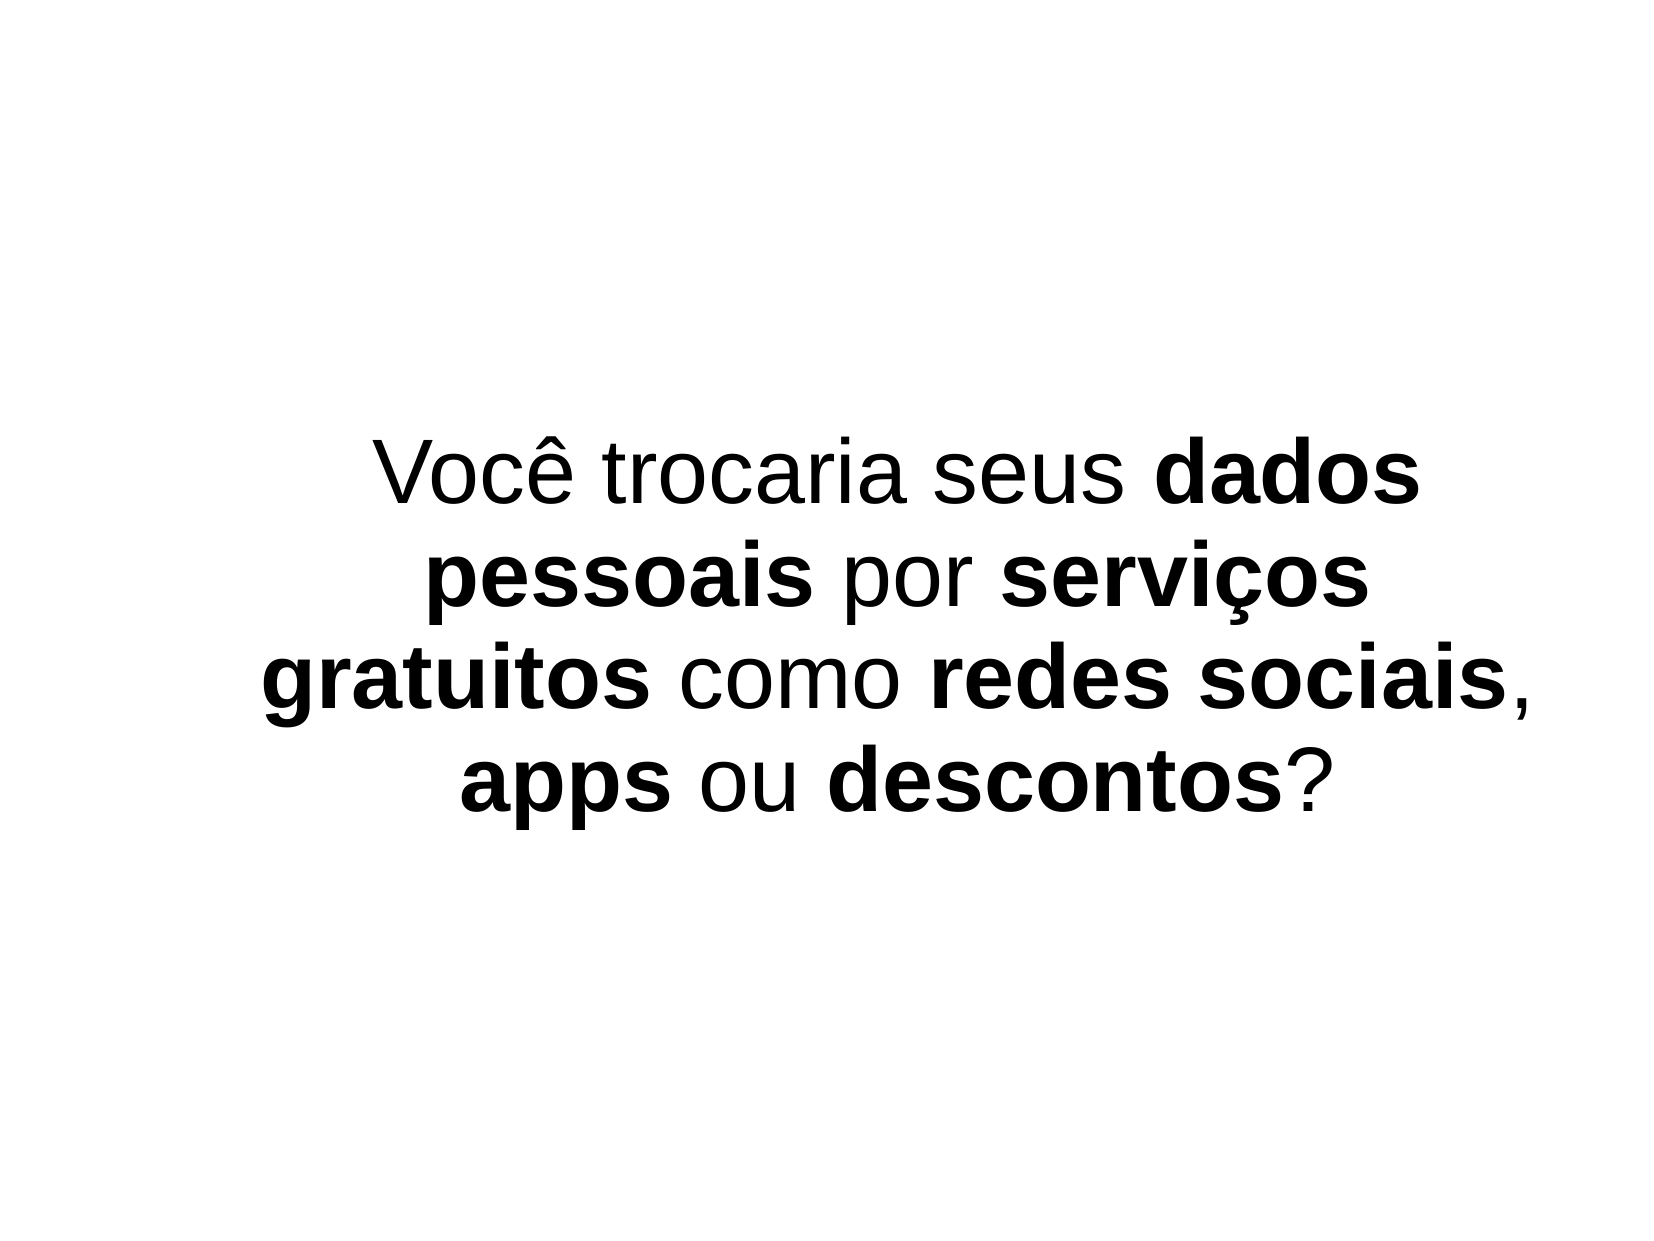

# Você trocaria seus dados pessoais por serviços gratuitos como redes sociais, apps ou descontos?